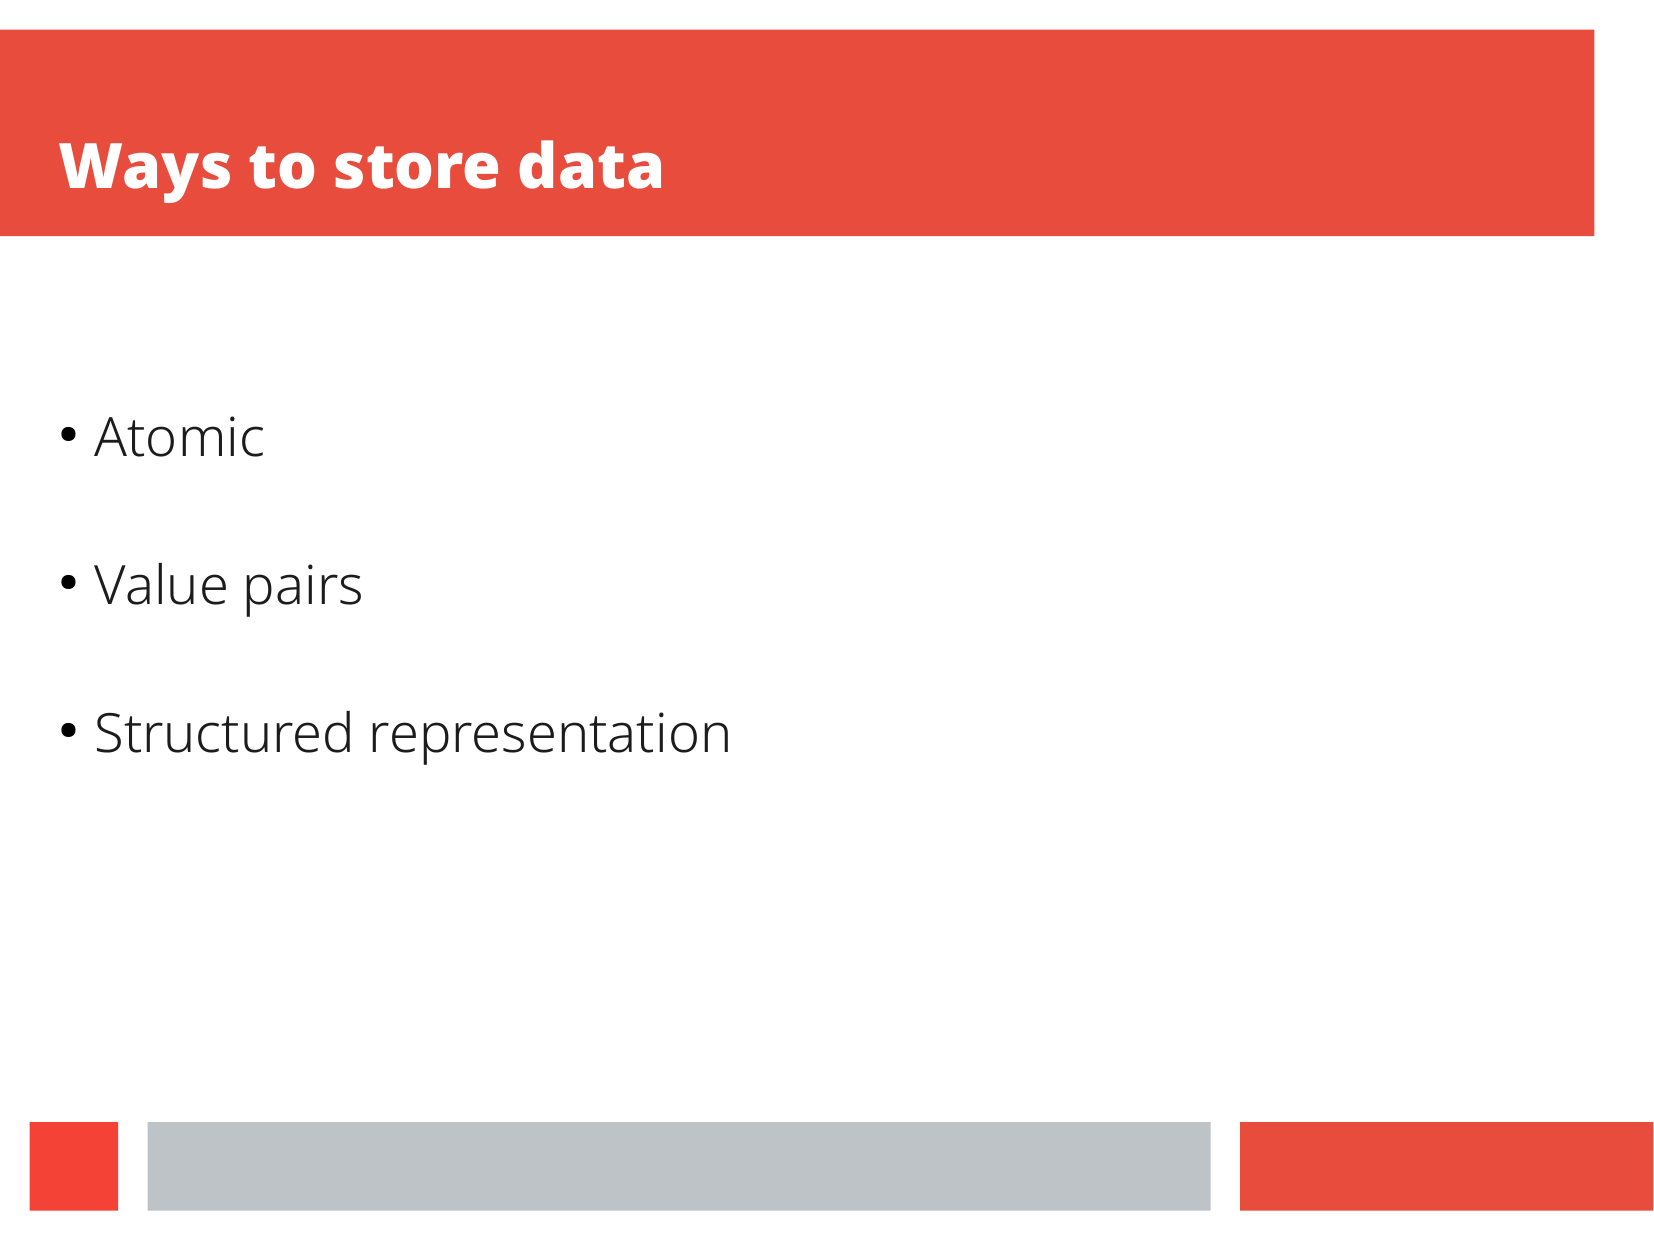

# Ways to store data
Atomic
Value pairs
Structured representation